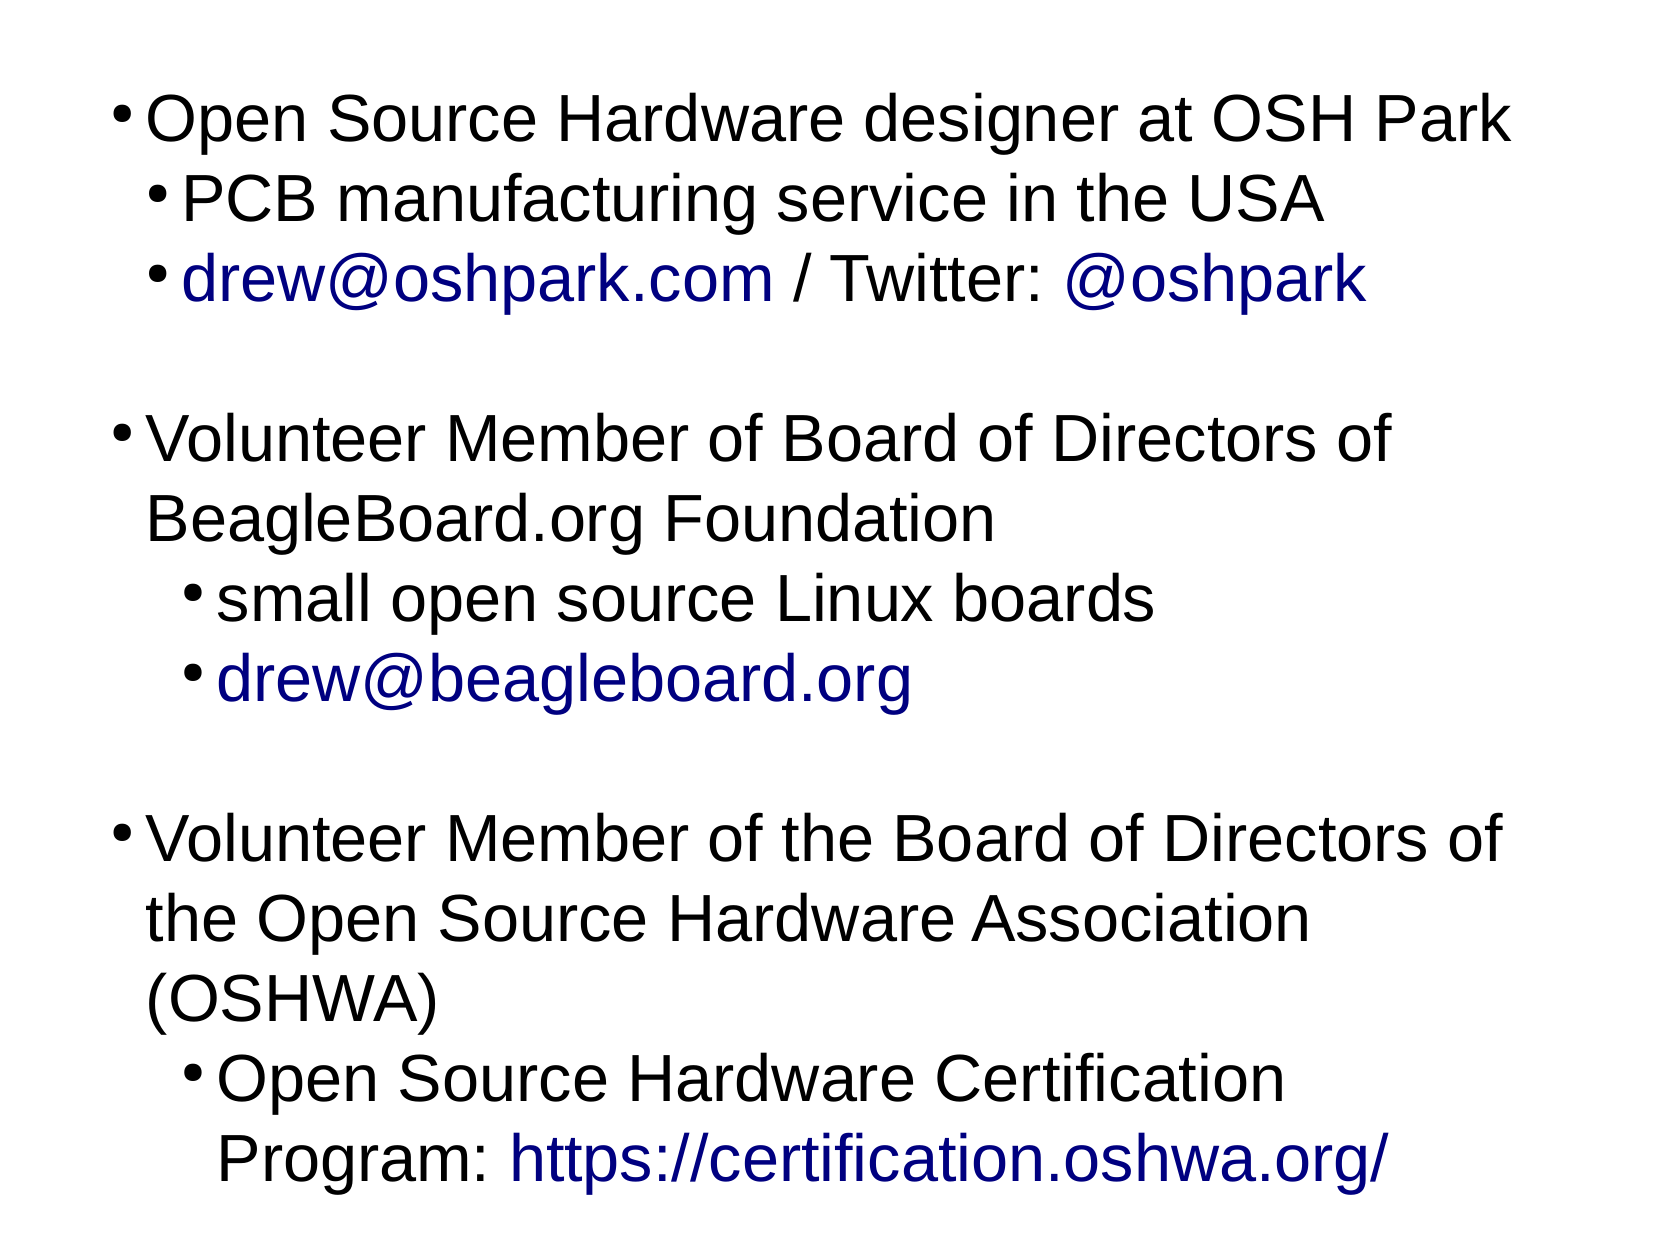

Open Source Hardware designer at OSH Park
PCB manufacturing service in the USA
drew@oshpark.com / Twitter: @oshpark
Volunteer Member of Board of Directors of BeagleBoard.org Foundation
small open source Linux boards
drew@beagleboard.org
Volunteer Member of the Board of Directors of the Open Source Hardware Association (OSHWA)
Open Source Hardware Certification Program: https://certification.oshwa.org/